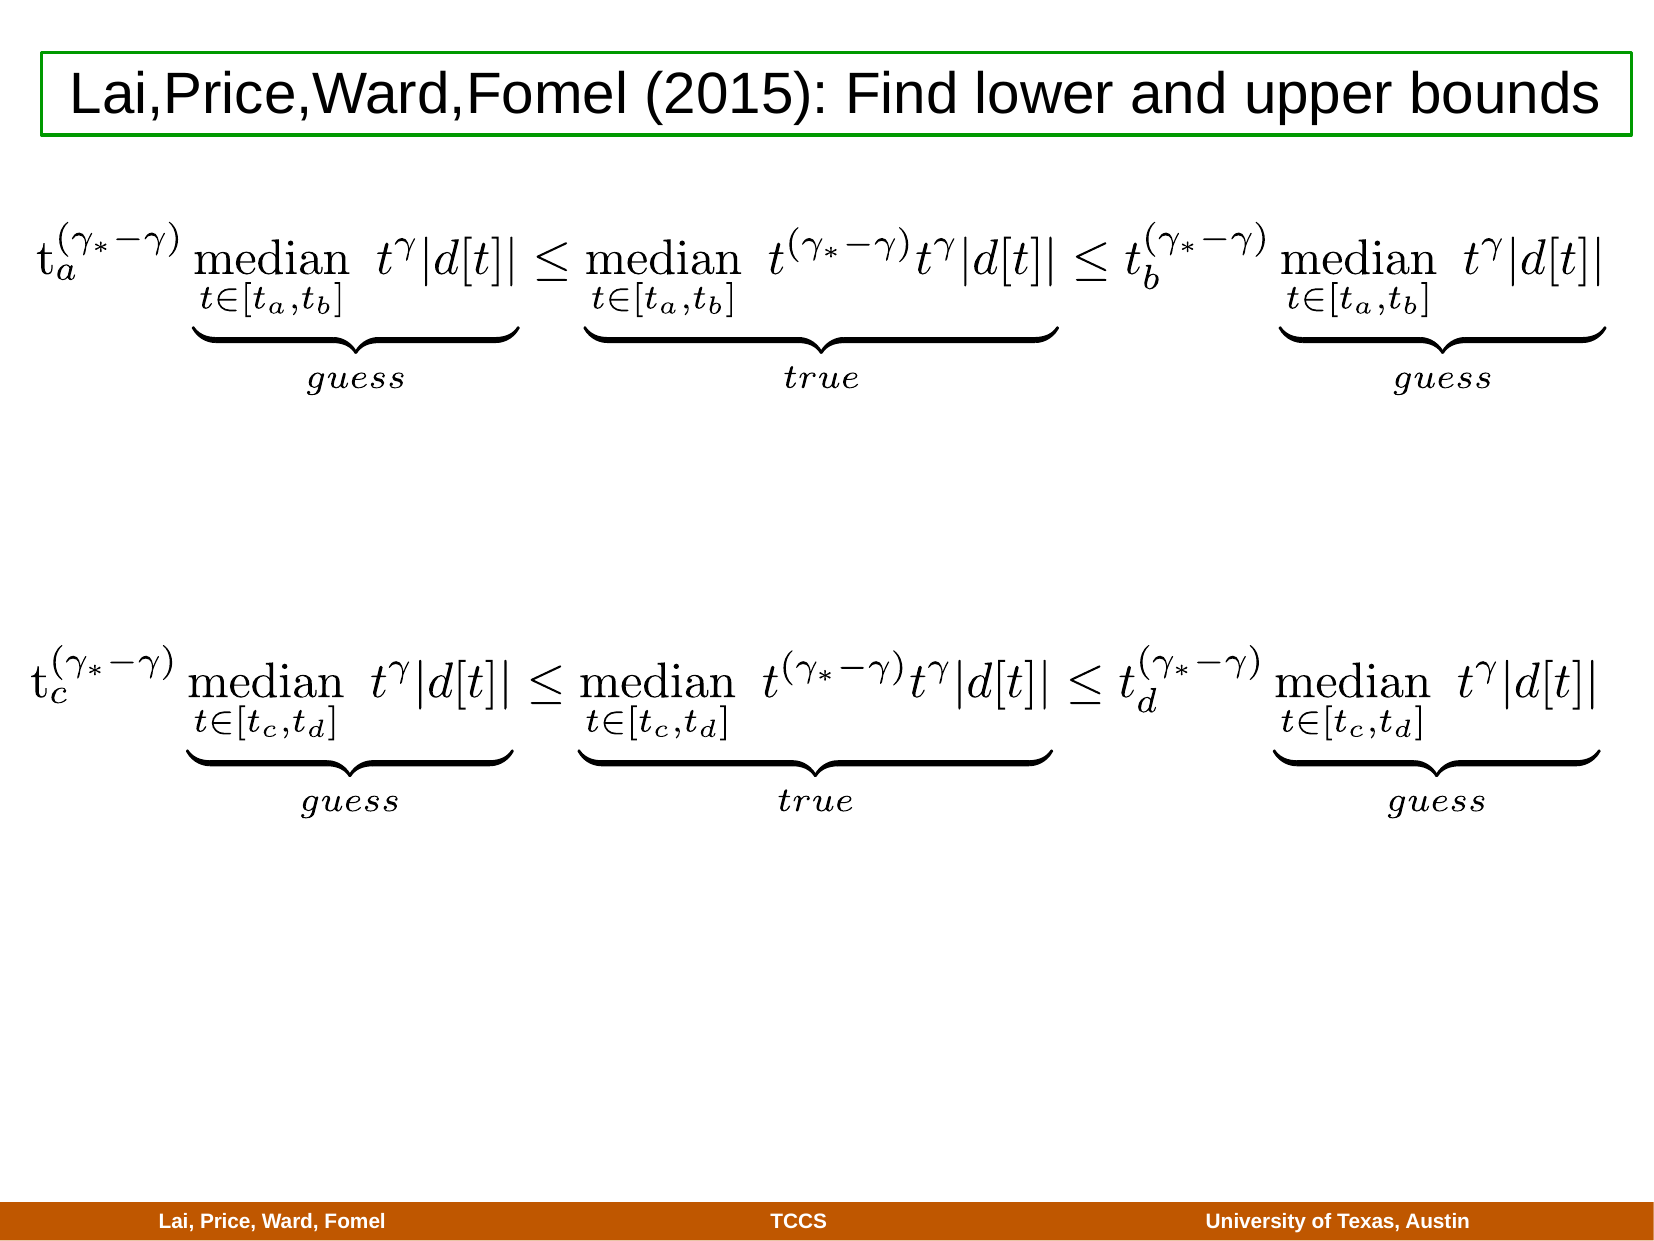

Lai,Price,Ward,Fomel (2015): Find lower and upper bounds